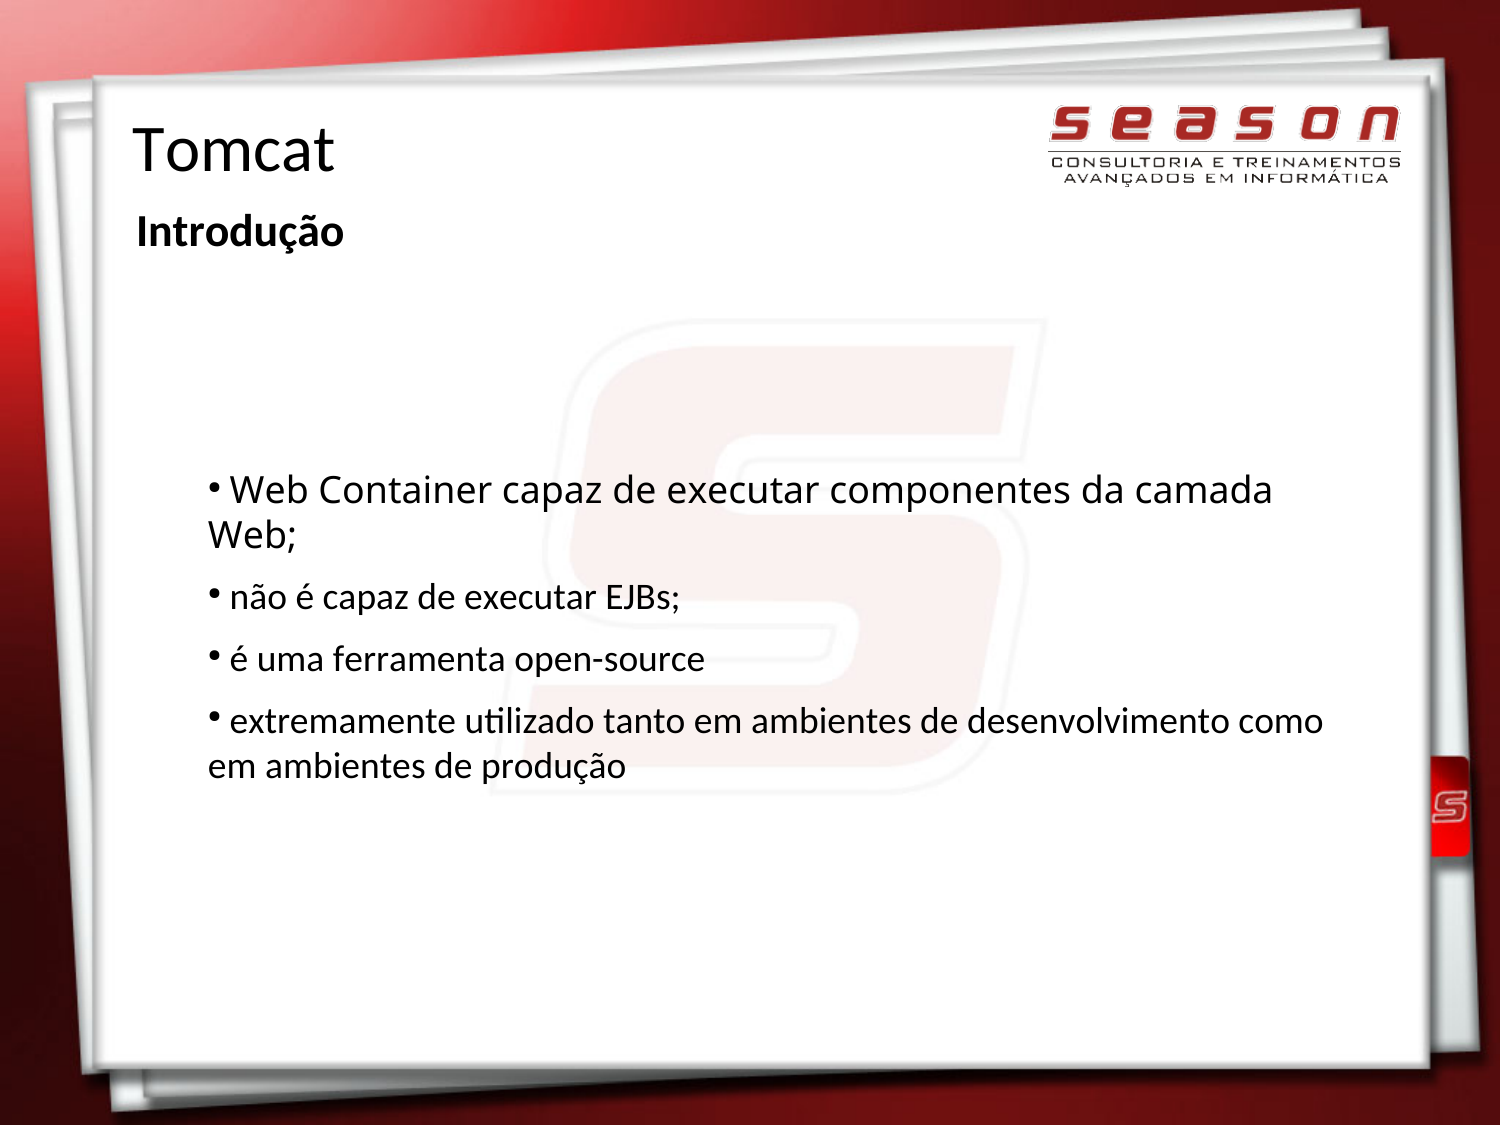

# Tomcat
Introdução
 Web Container capaz de executar componentes da camada Web;
 não é capaz de executar EJBs;
 é uma ferramenta open-source
 extremamente utilizado tanto em ambientes de desenvolvimento como em ambientes de produção